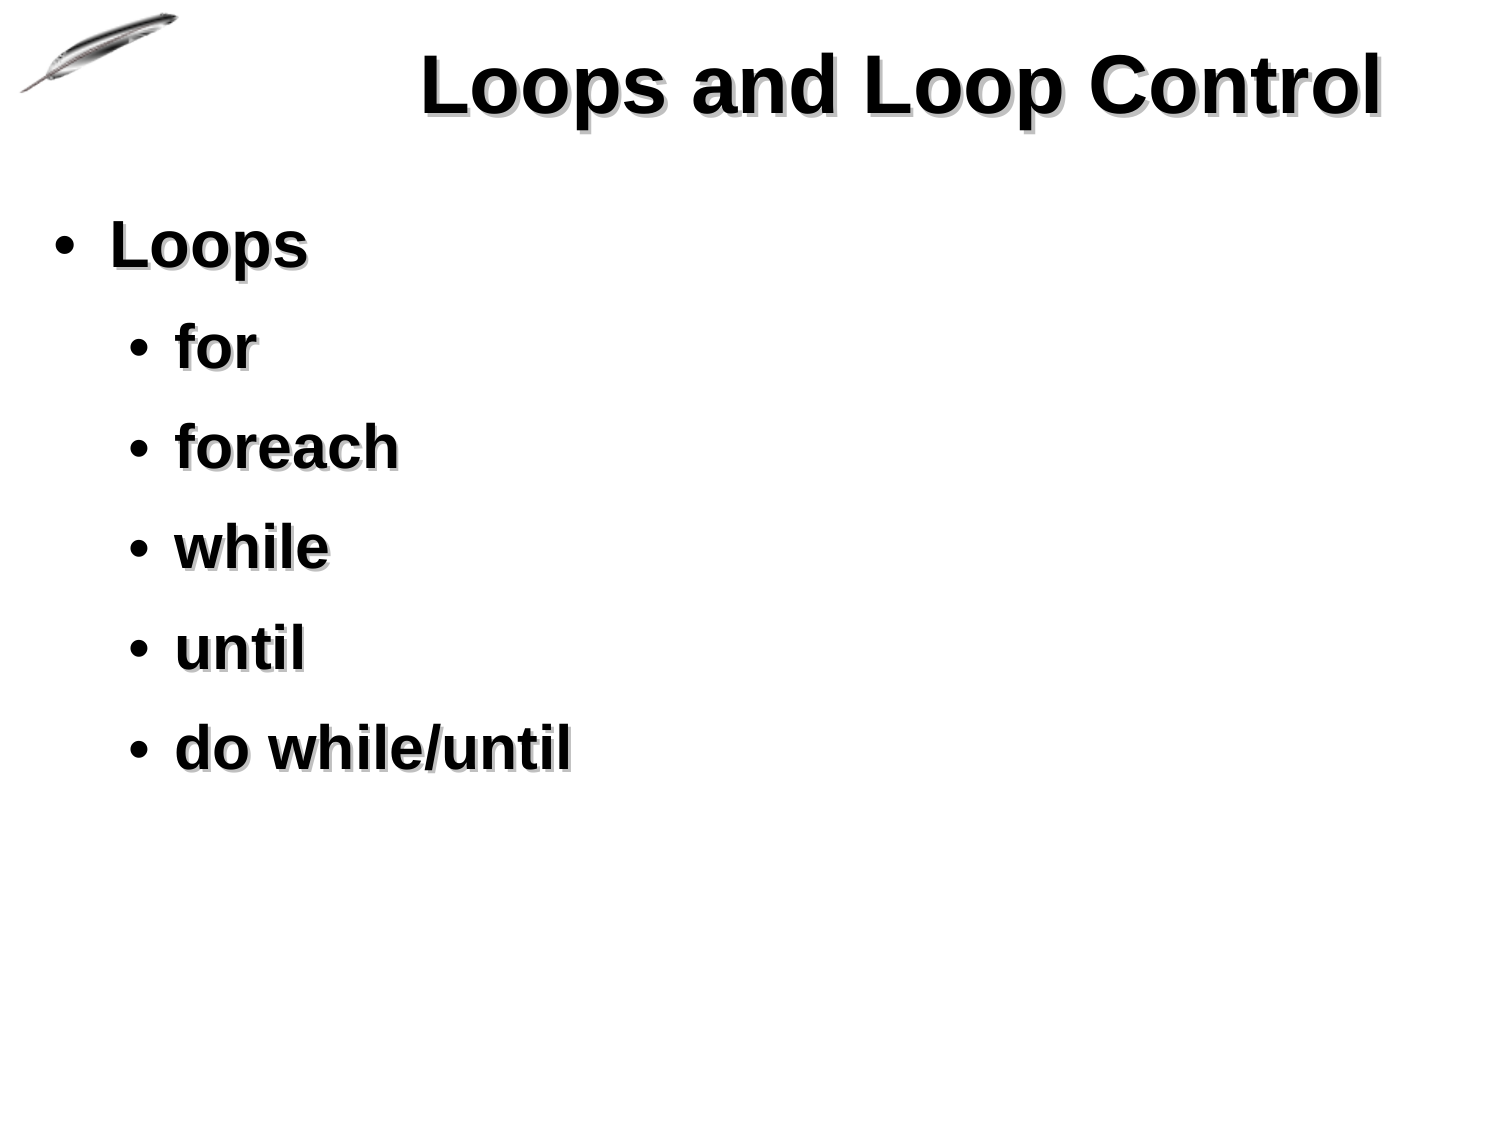

# Loops and Loop Control
Loops
for
foreach
while
until
do while/until